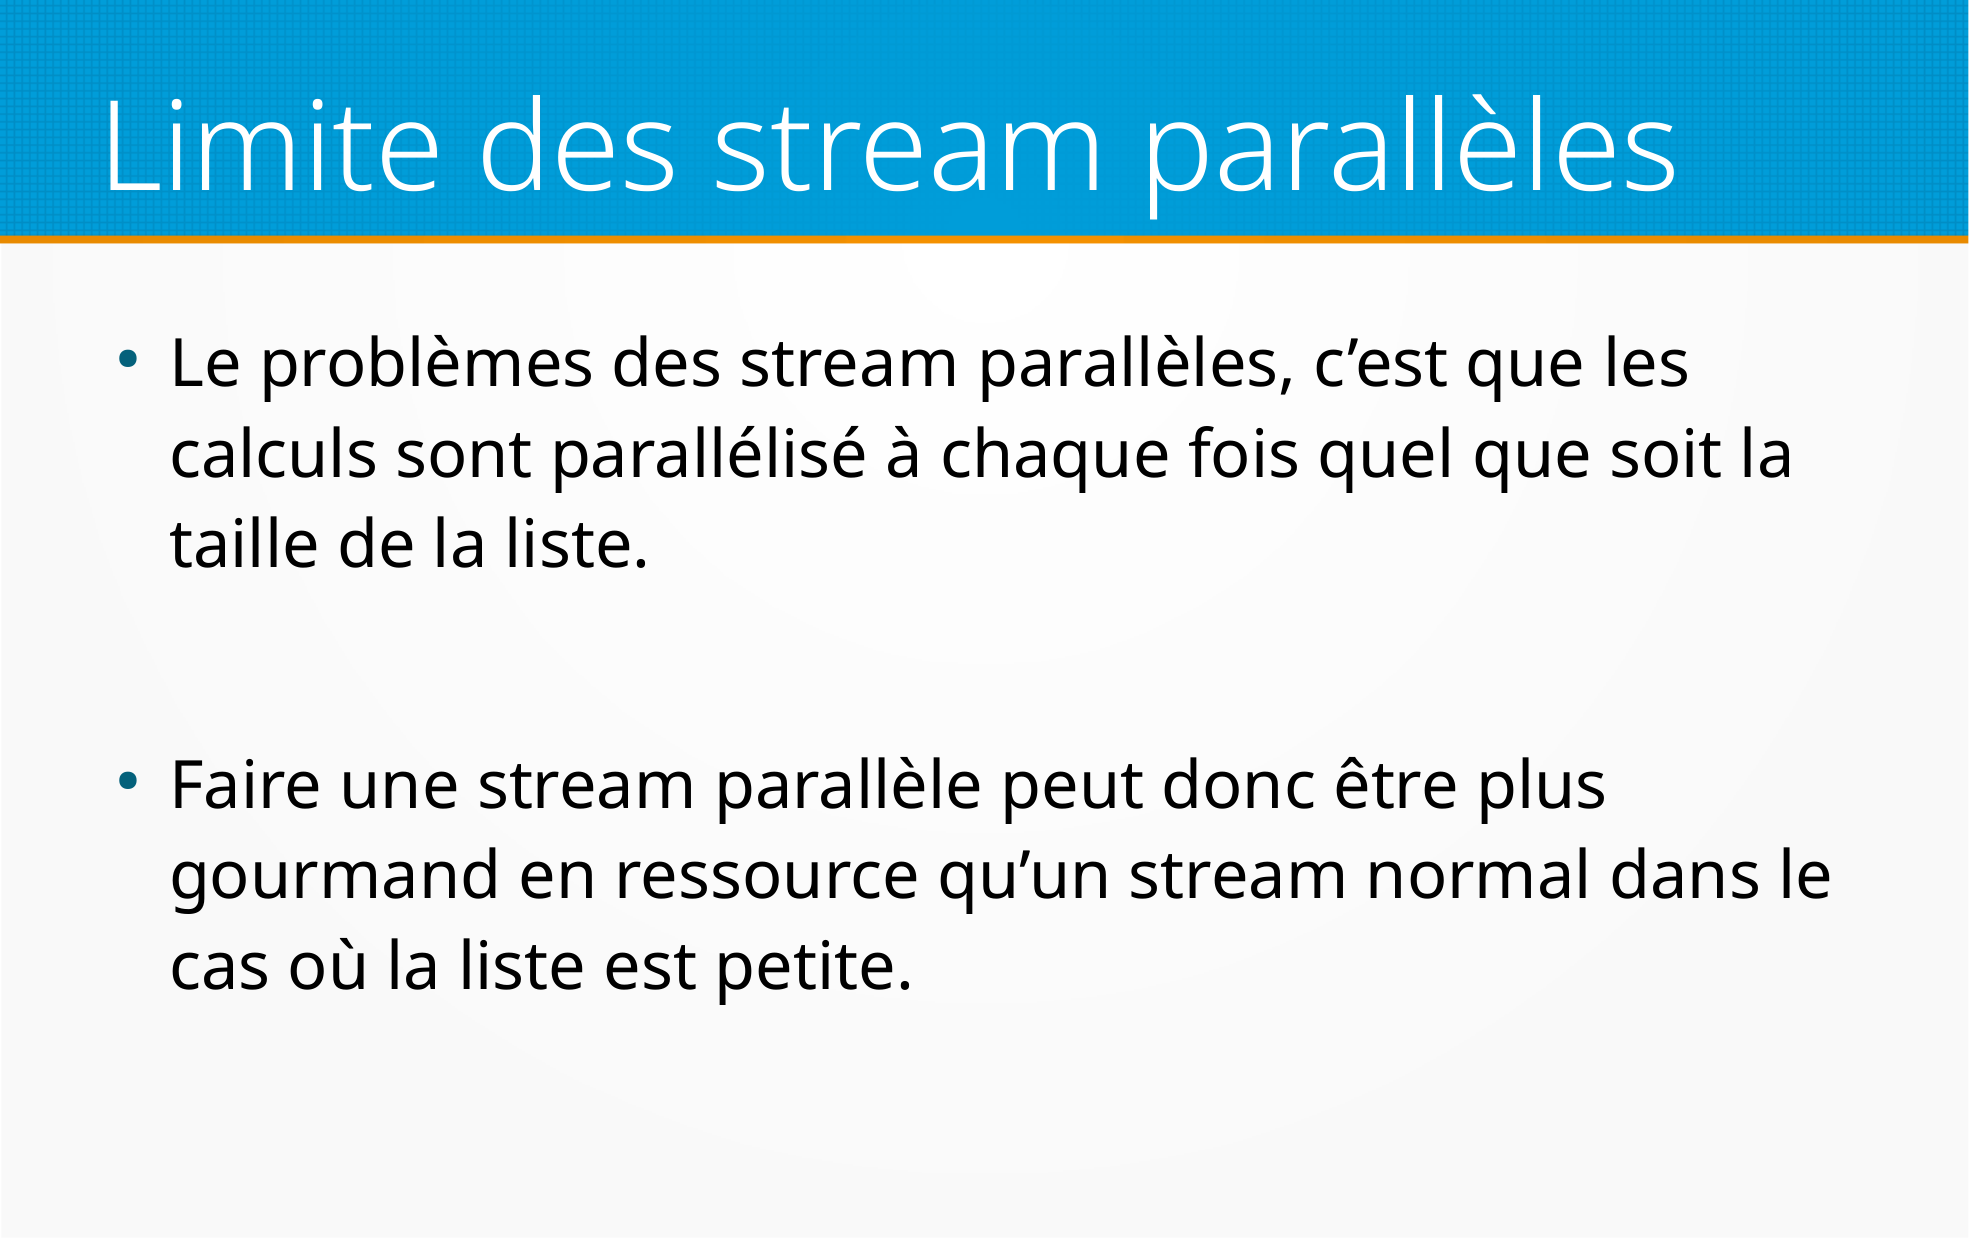

# Limite des stream parallèles
Le problèmes des stream parallèles, c’est que les calculs sont parallélisé à chaque fois quel que soit la taille de la liste.
Faire une stream parallèle peut donc être plus gourmand en ressource qu’un stream normal dans le cas où la liste est petite.